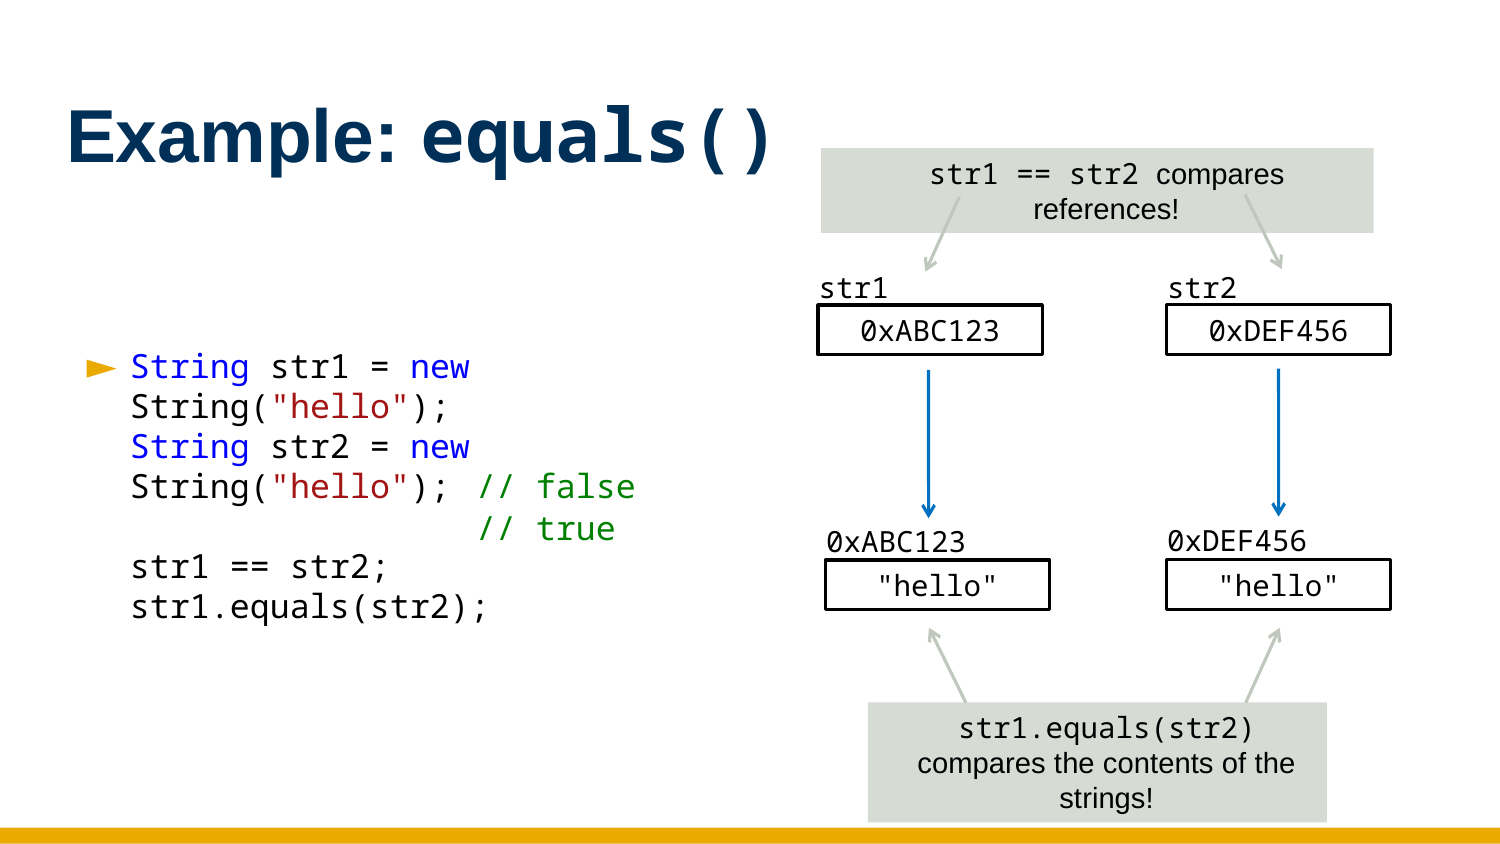

Example: equals()
str1 == str2 compares references!
str2
0xDEF456
0xDEF456
"hello"
str1
0xABC123
0xABC123
"hello"
String str1 = new String("hello");
String str2 = new String("hello");
str1 == str2;
str1.equals(str2);
// false
// true
str1.equals(str2) compares the contents of the strings!